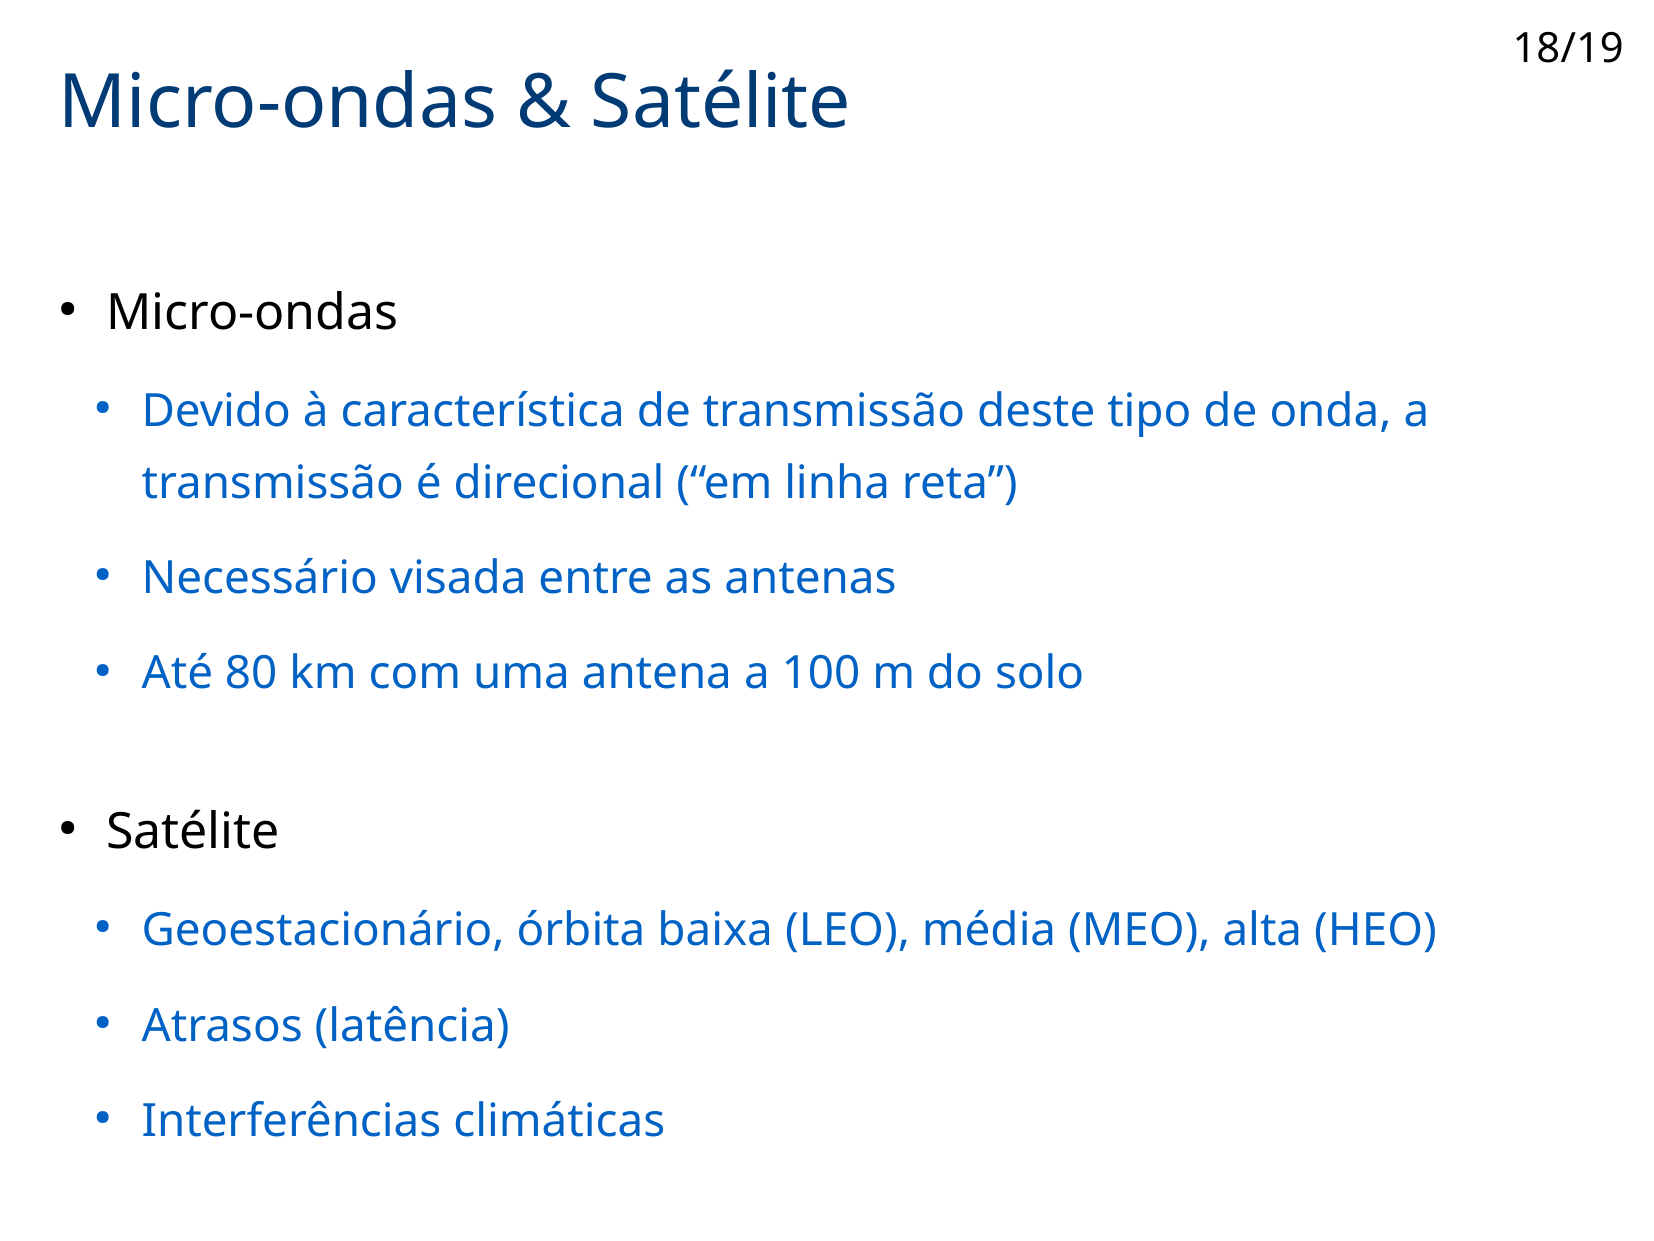

18
# Micro-ondas & Satélite
Micro-ondas
Devido à característica de transmissão deste tipo de onda, a transmissão é direcional (“em linha reta”)
Necessário visada entre as antenas
Até 80 km com uma antena a 100 m do solo
Satélite
Geoestacionário, órbita baixa (LEO), média (MEO), alta (HEO)
Atrasos (latência)
Interferências climáticas